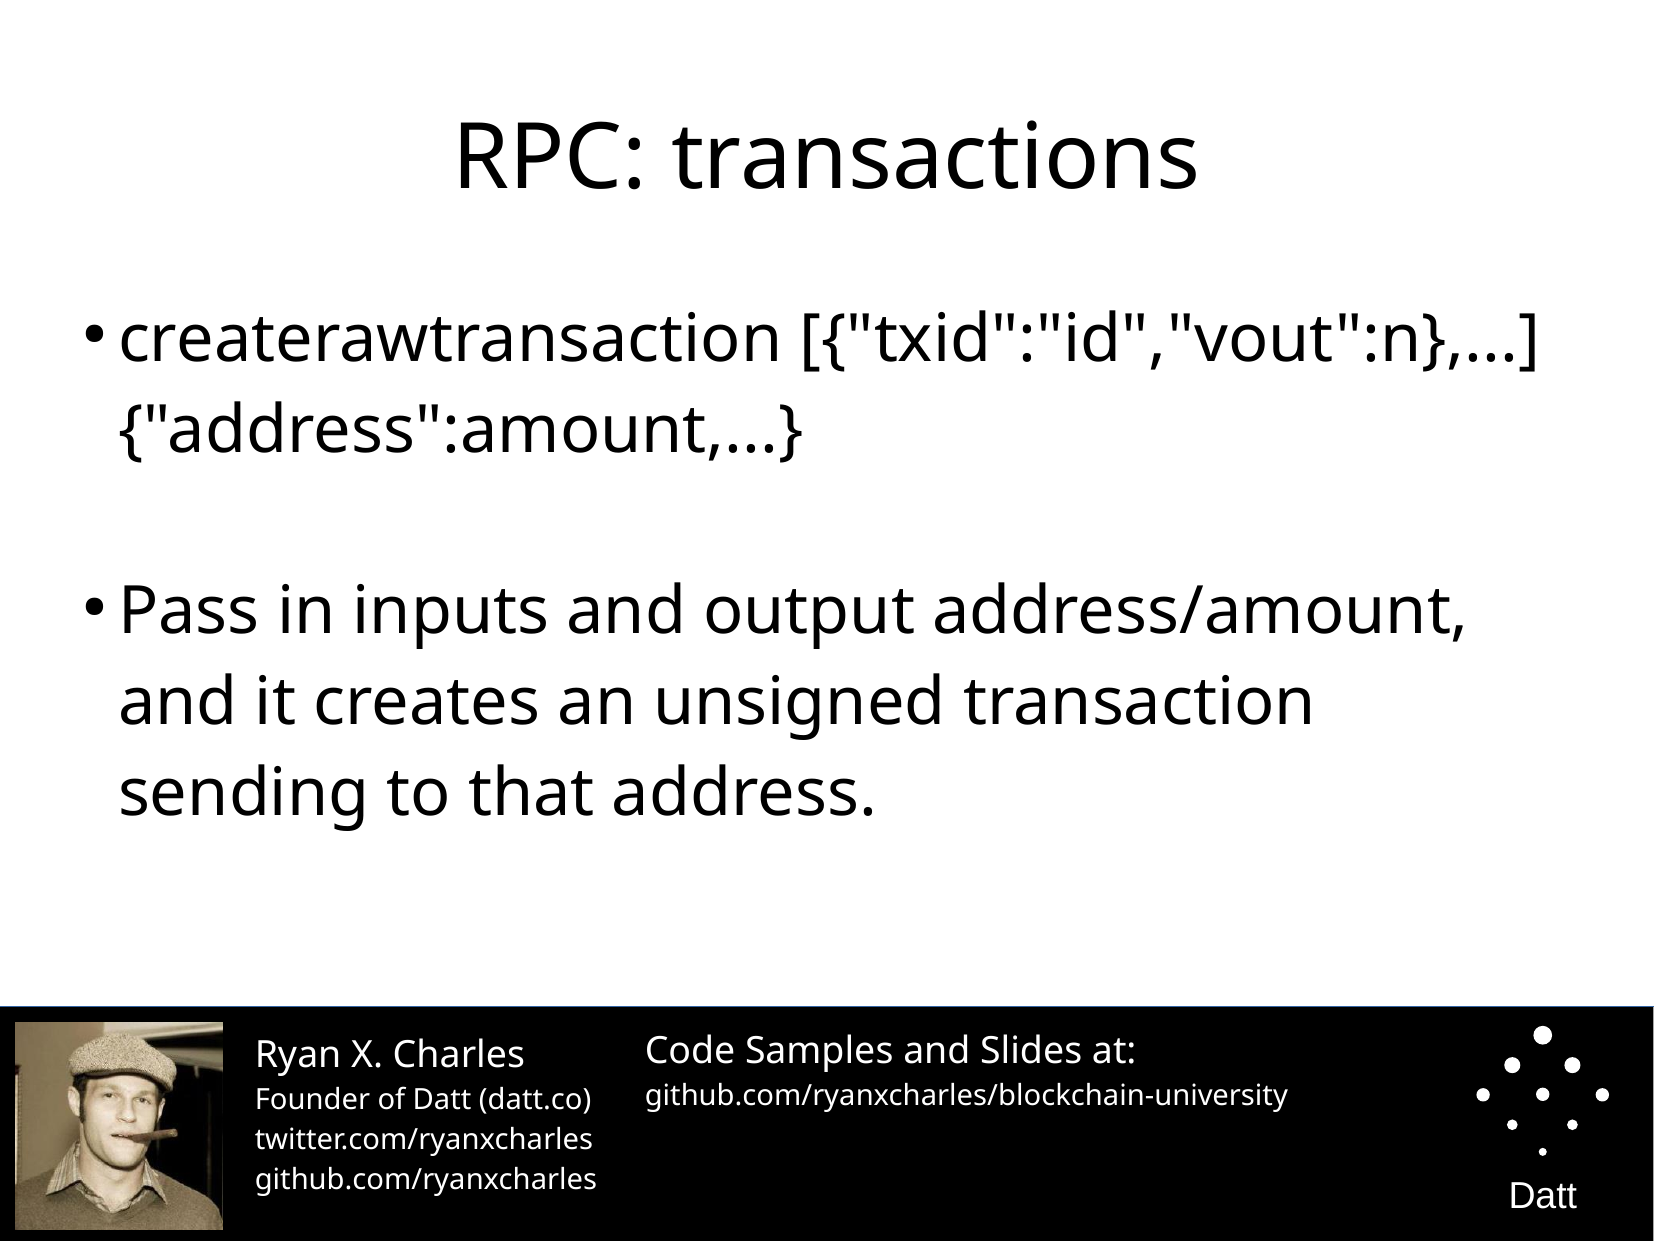

# RPC: transactions
createrawtransaction [{"txid":"id","vout":n},...] {"address":amount,...}
Pass in inputs and output address/amount, and it creates an unsigned transaction sending to that address.
Code Samples and Slides at:
github.com/ryanxcharles/blockchain-university
Ryan X. Charles
Founder of Datt (datt.co)
twitter.com/ryanxcharles
github.com/ryanxcharles
Datt